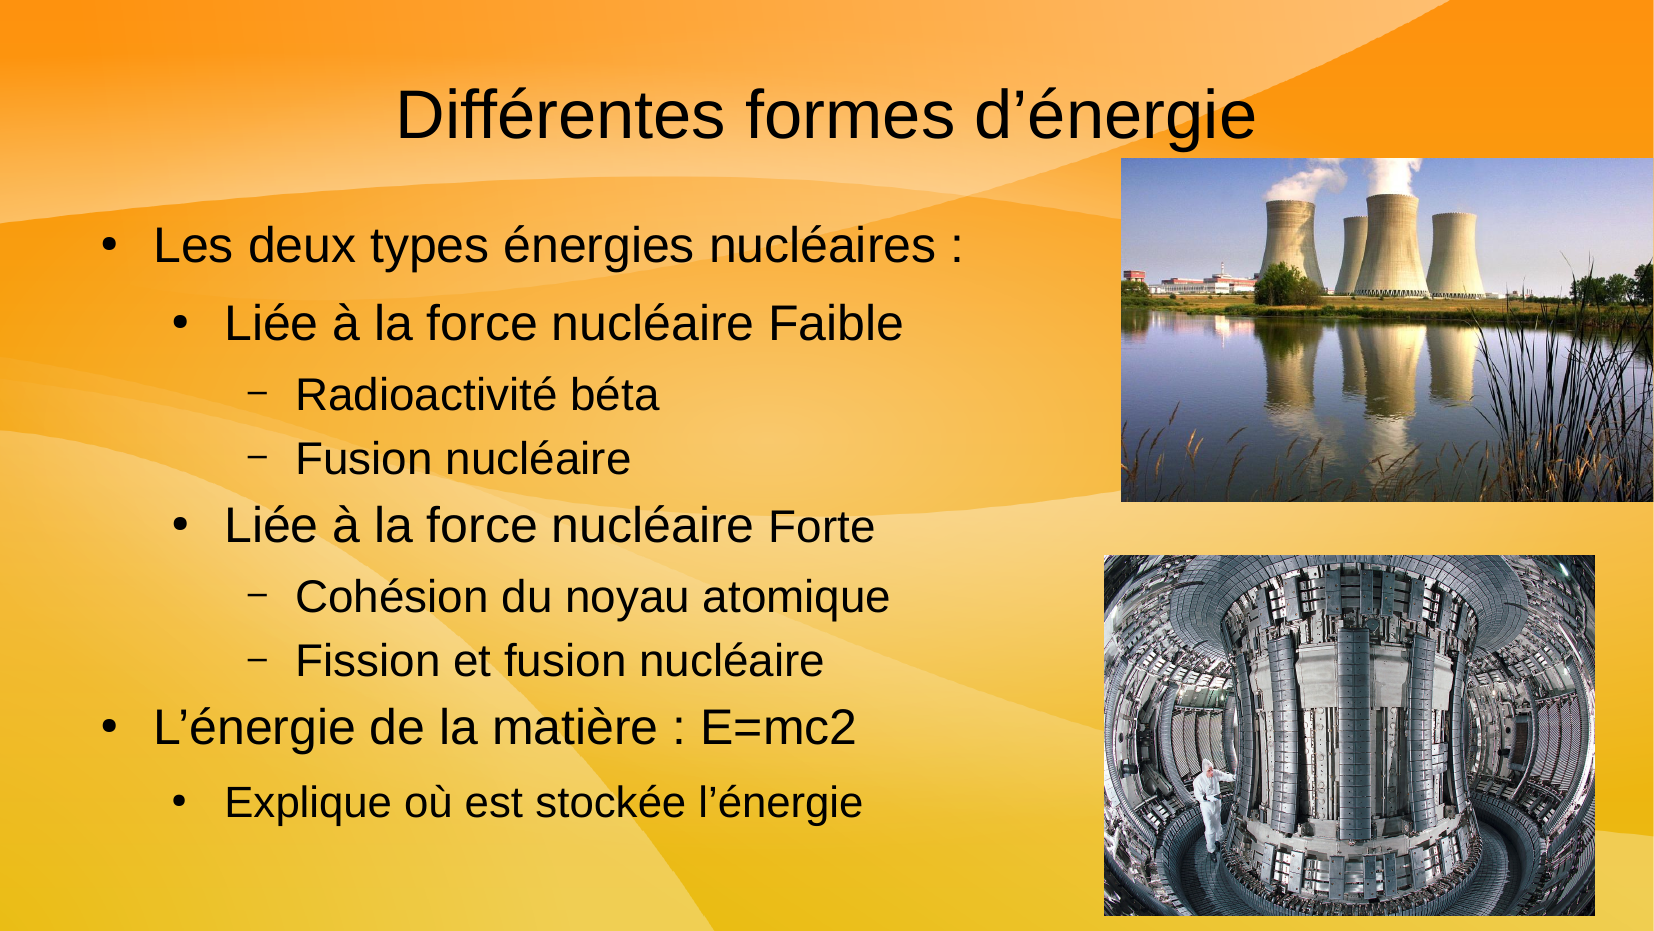

# Différentes formes d’énergie
Les deux types énergies nucléaires :
Liée à la force nucléaire Faible
Radioactivité béta
Fusion nucléaire
Liée à la force nucléaire Forte
Cohésion du noyau atomique
Fission et fusion nucléaire
L’énergie de la matière : E=mc2
Explique où est stockée l’énergie